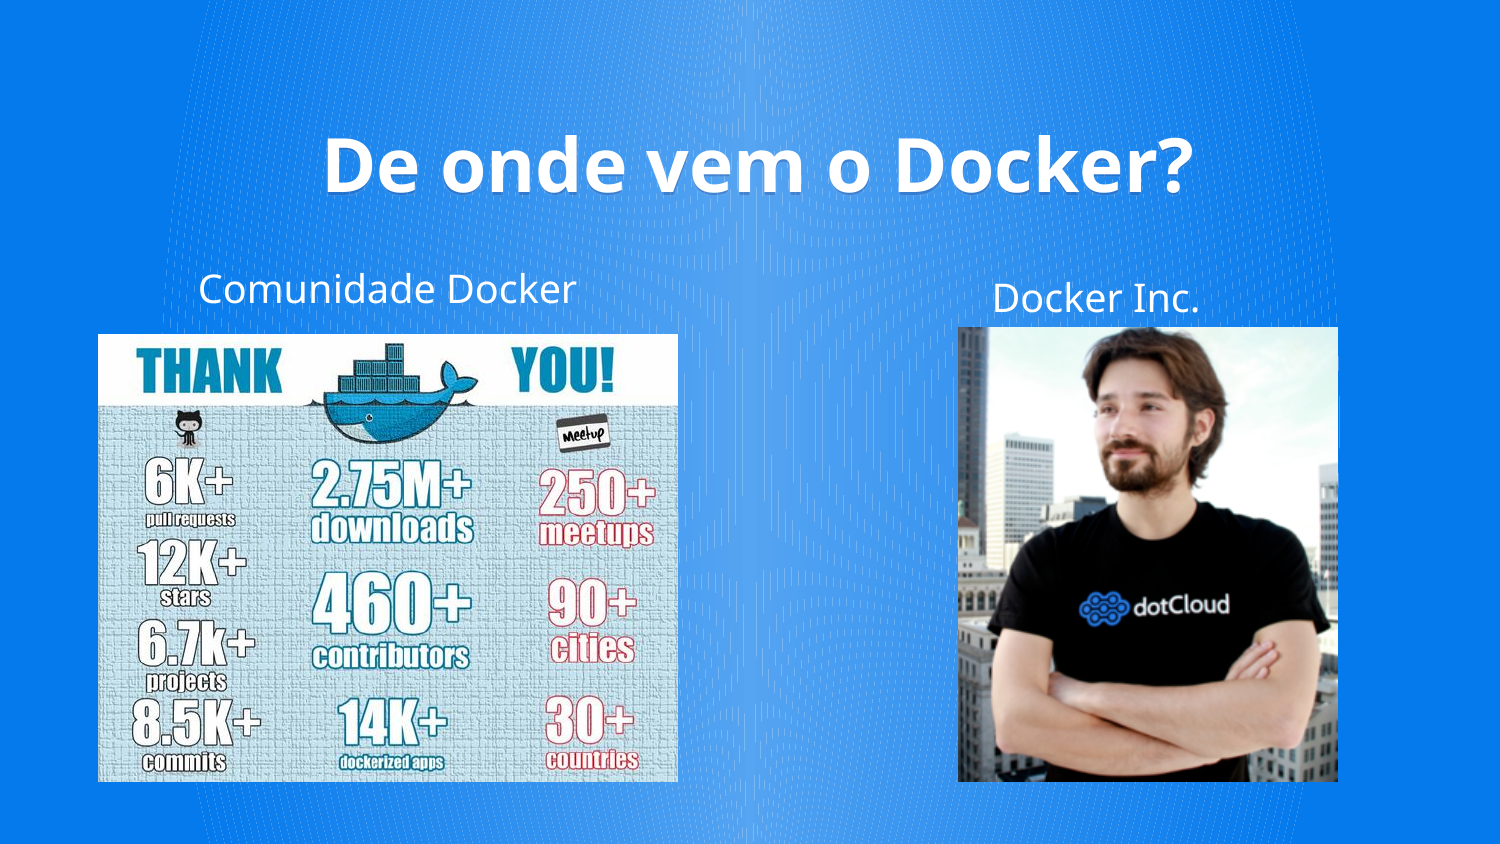

# De onde vem o Docker?
Comunidade Docker
Docker Inc.